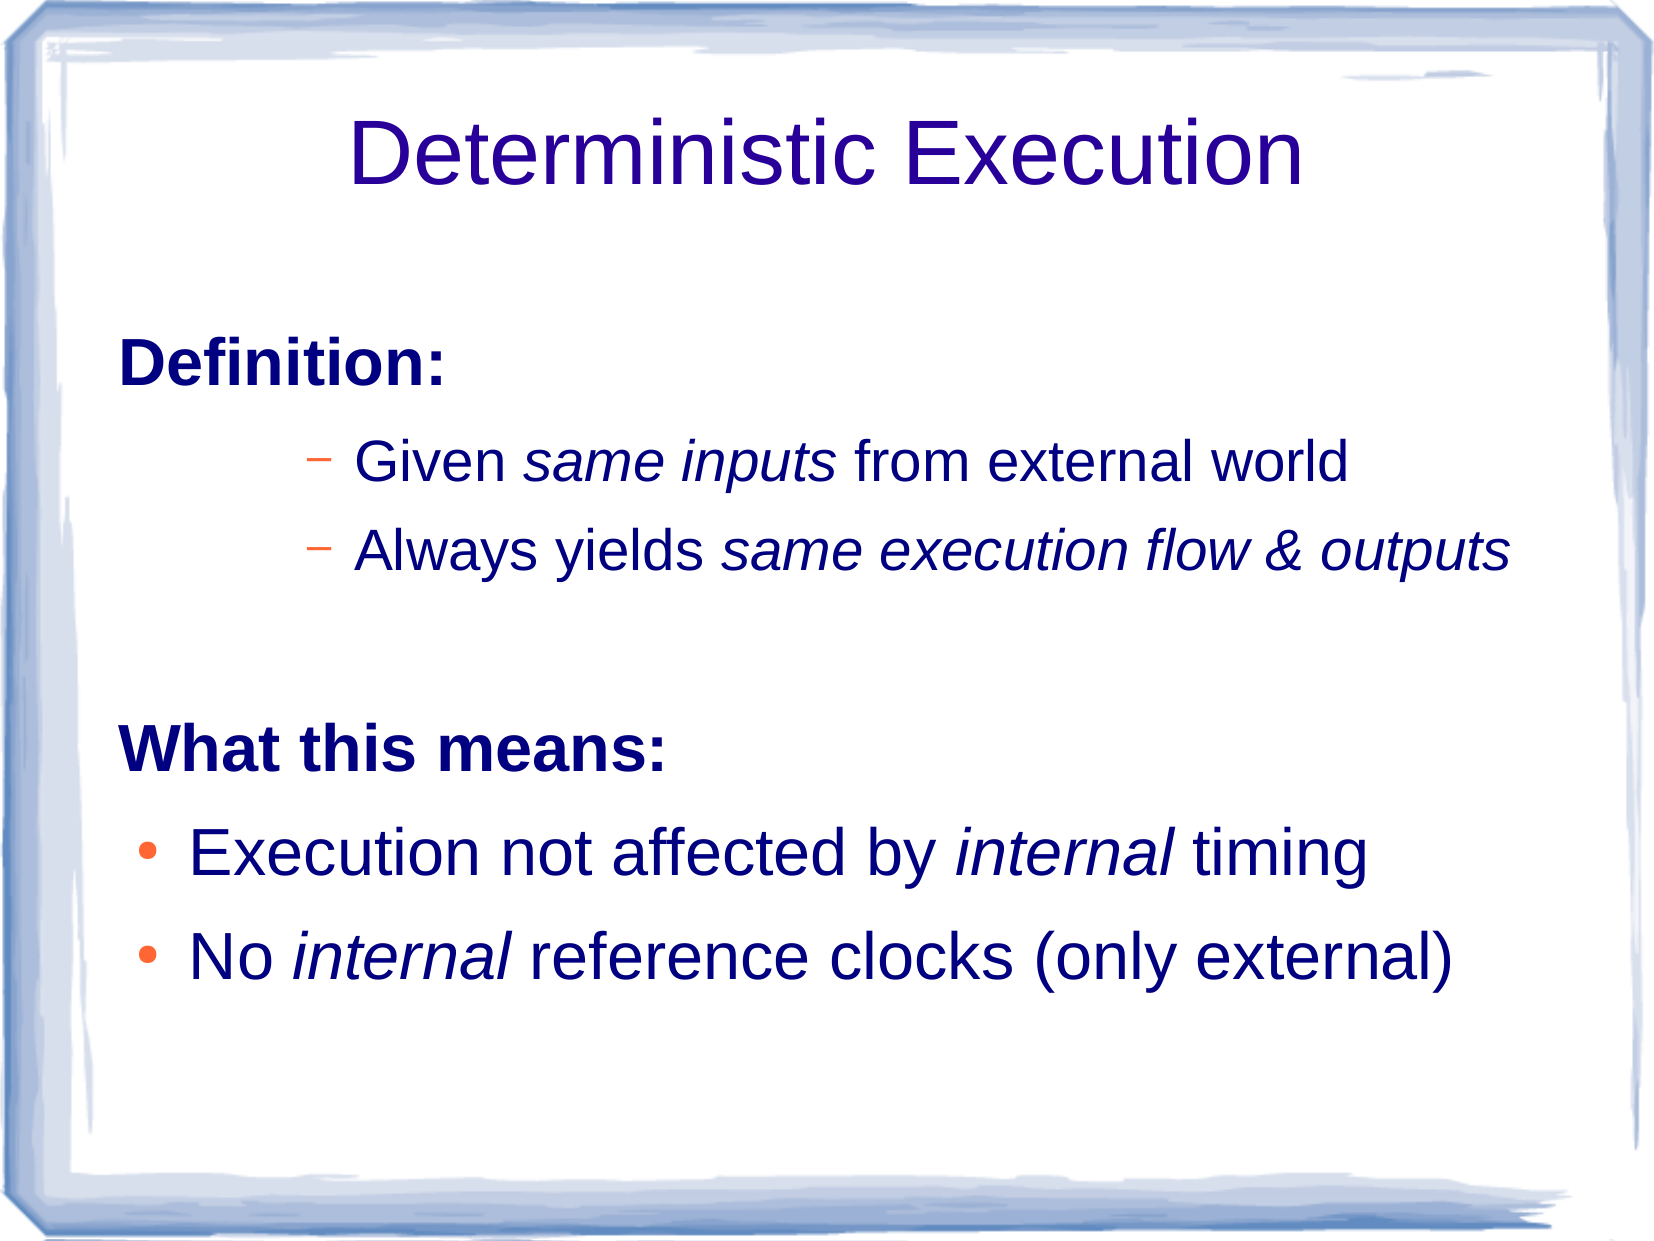

# Deterministic Execution
Definition:
Given same inputs from external world
Always yields same execution flow & outputs
What this means:
Execution not affected by internal timing
No internal reference clocks (only external)